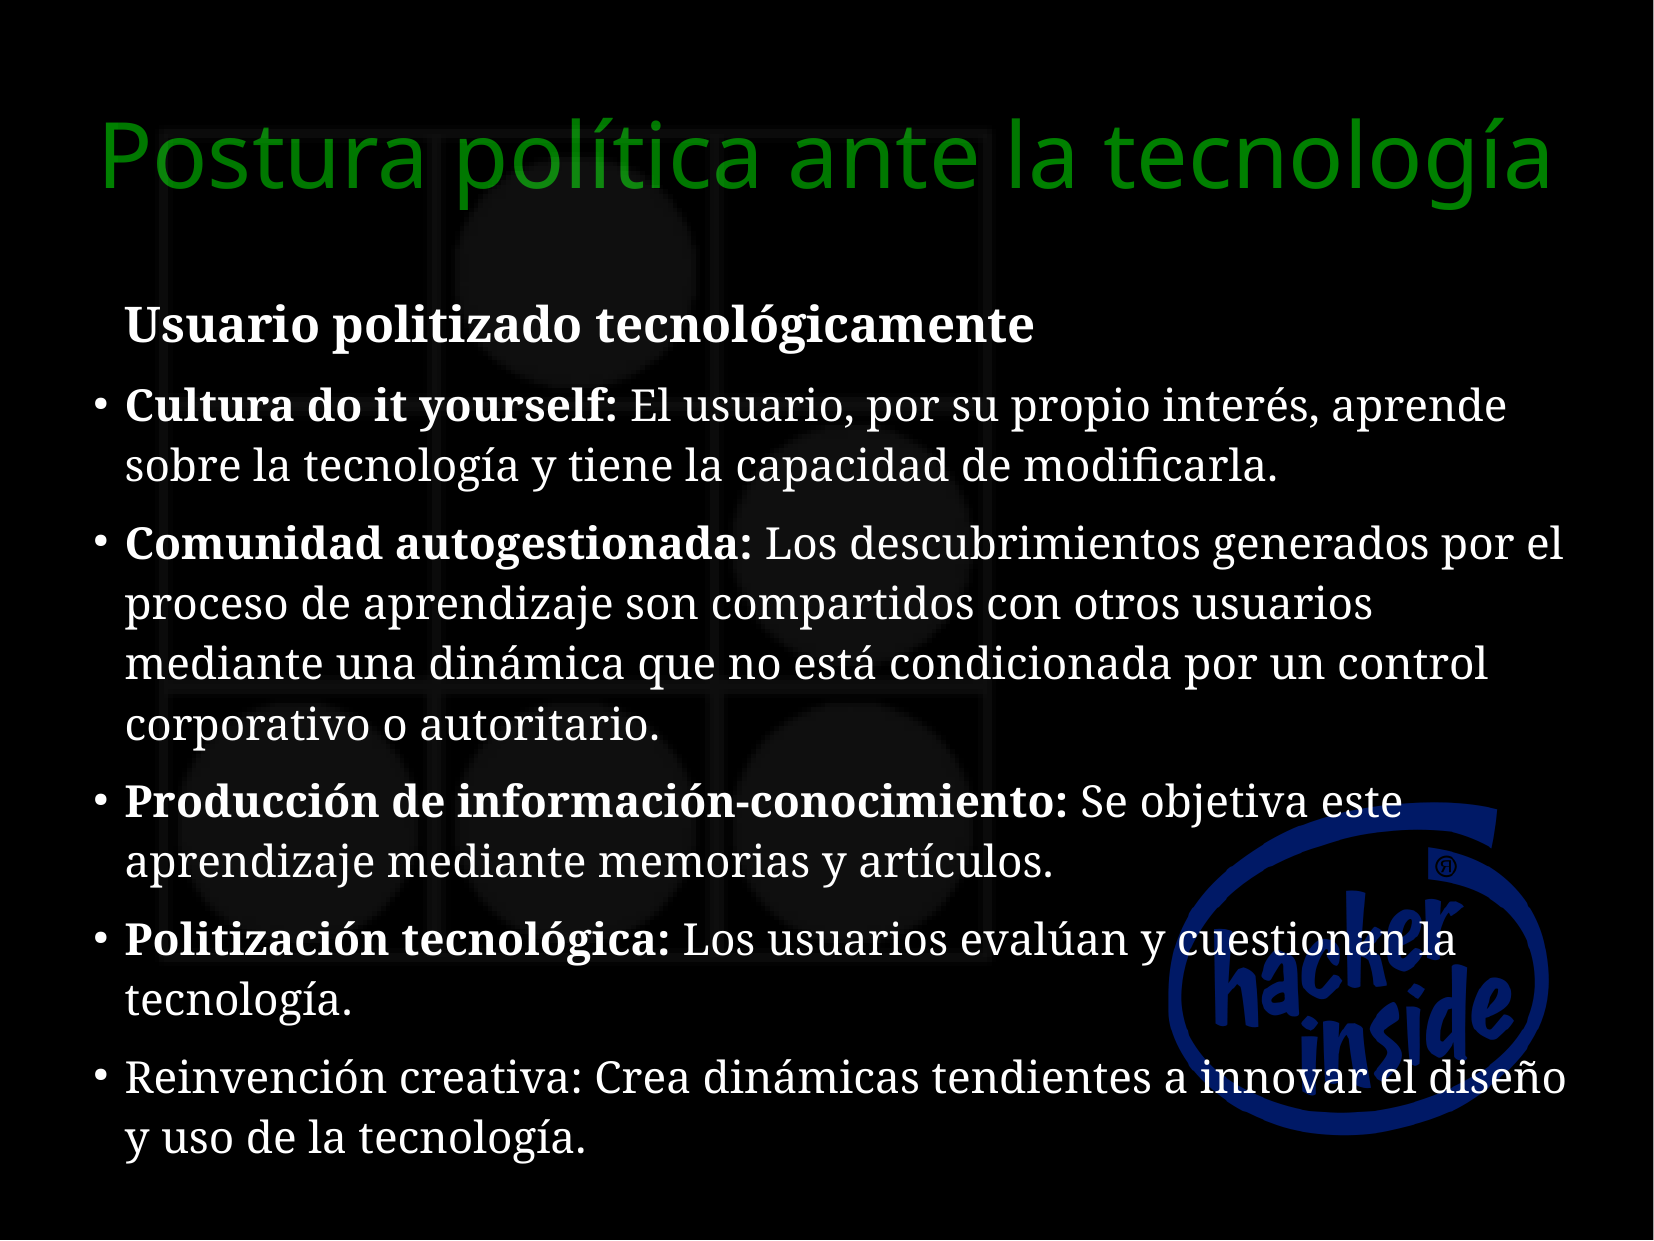

# Postura política ante la tecnología
Usuario politizado tecnológicamente
Cultura do it yourself: El usuario, por su propio interés, aprende sobre la tecnología y tiene la capacidad de modificarla.
Comunidad autogestionada: Los descubrimientos generados por el proceso de aprendizaje son compartidos con otros usuarios mediante una dinámica que no está condicionada por un control corporativo o autoritario.
Producción de información-conocimiento: Se objetiva este aprendizaje mediante memorias y artículos.
Politización tecnológica: Los usuarios evalúan y cuestionan la tecnología.
Reinvención creativa: Crea dinámicas tendientes a innovar el diseño y uso de la tecnología.